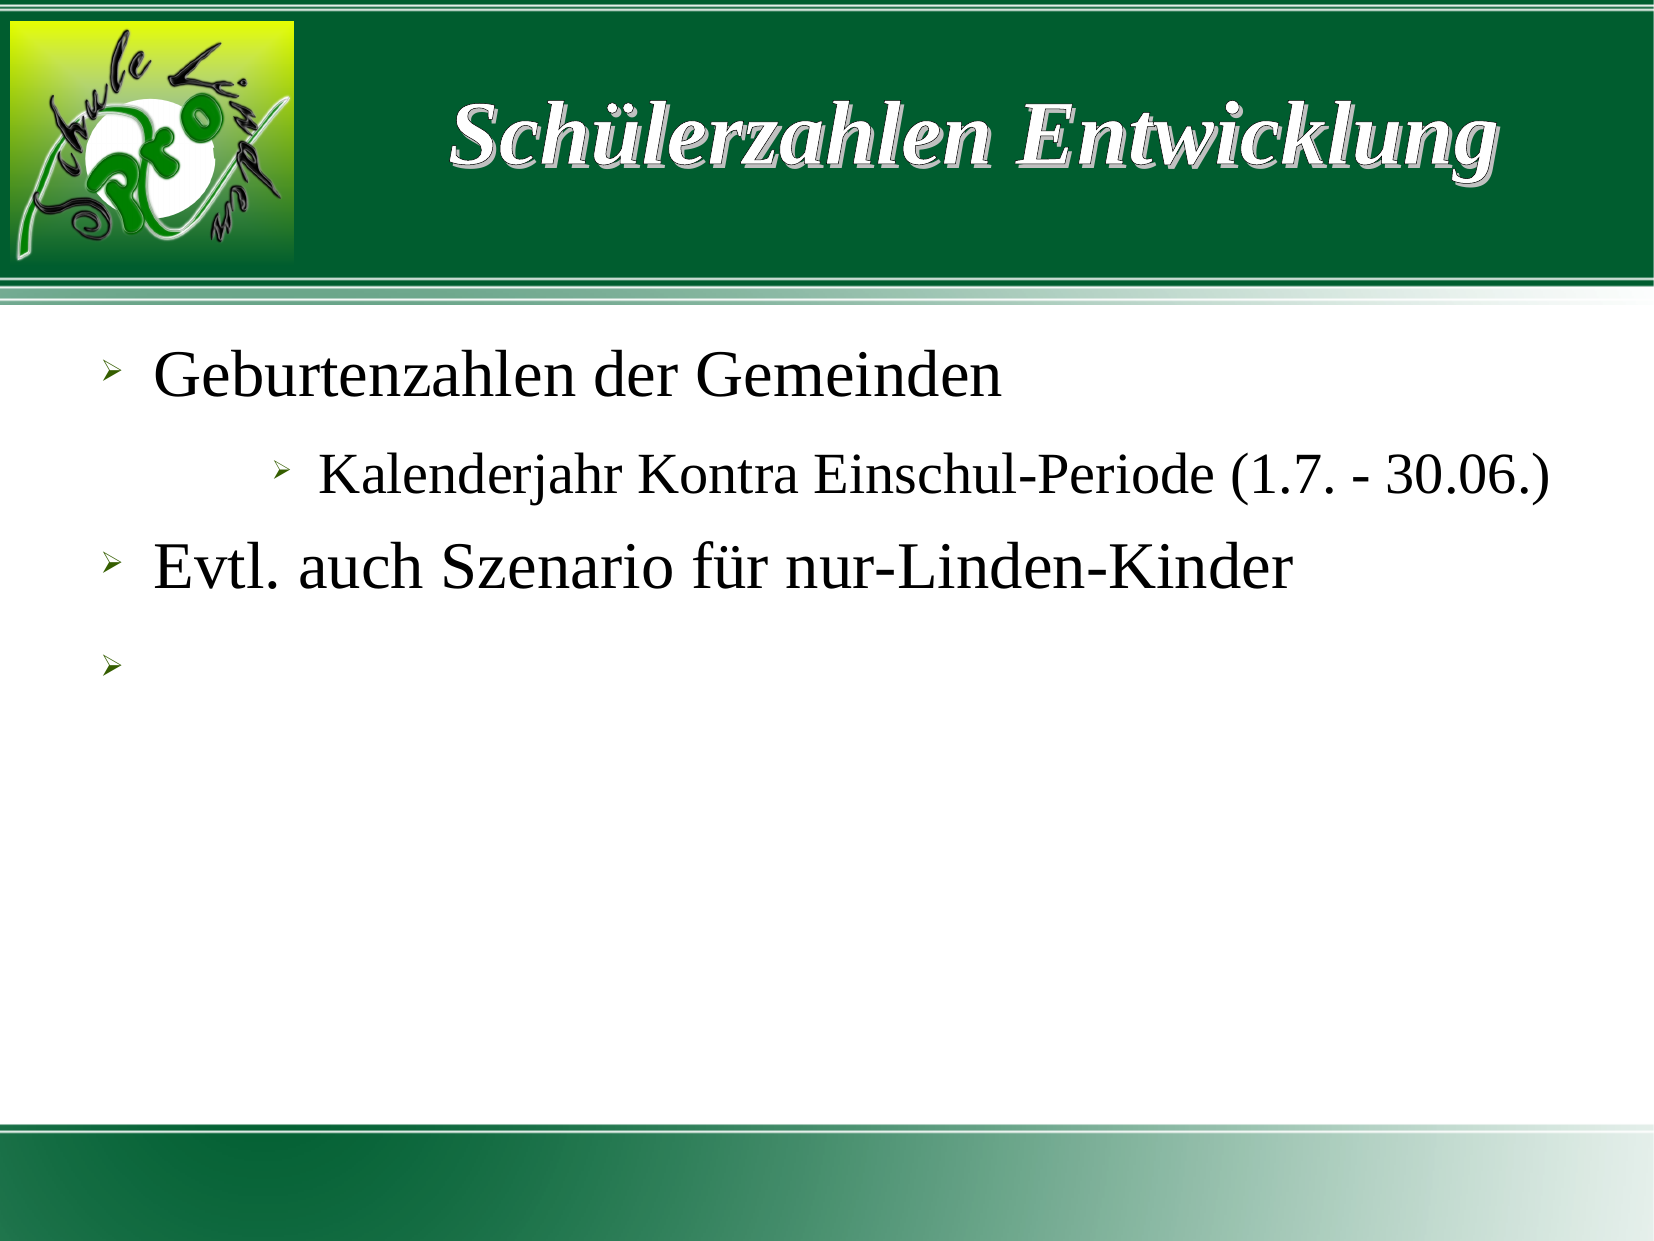

# Schülerzahlen Entwicklung
Geburtenzahlen der Gemeinden
Kalenderjahr Kontra Einschul-Periode (1.7. - 30.06.)
Evtl. auch Szenario für nur-Linden-Kinder